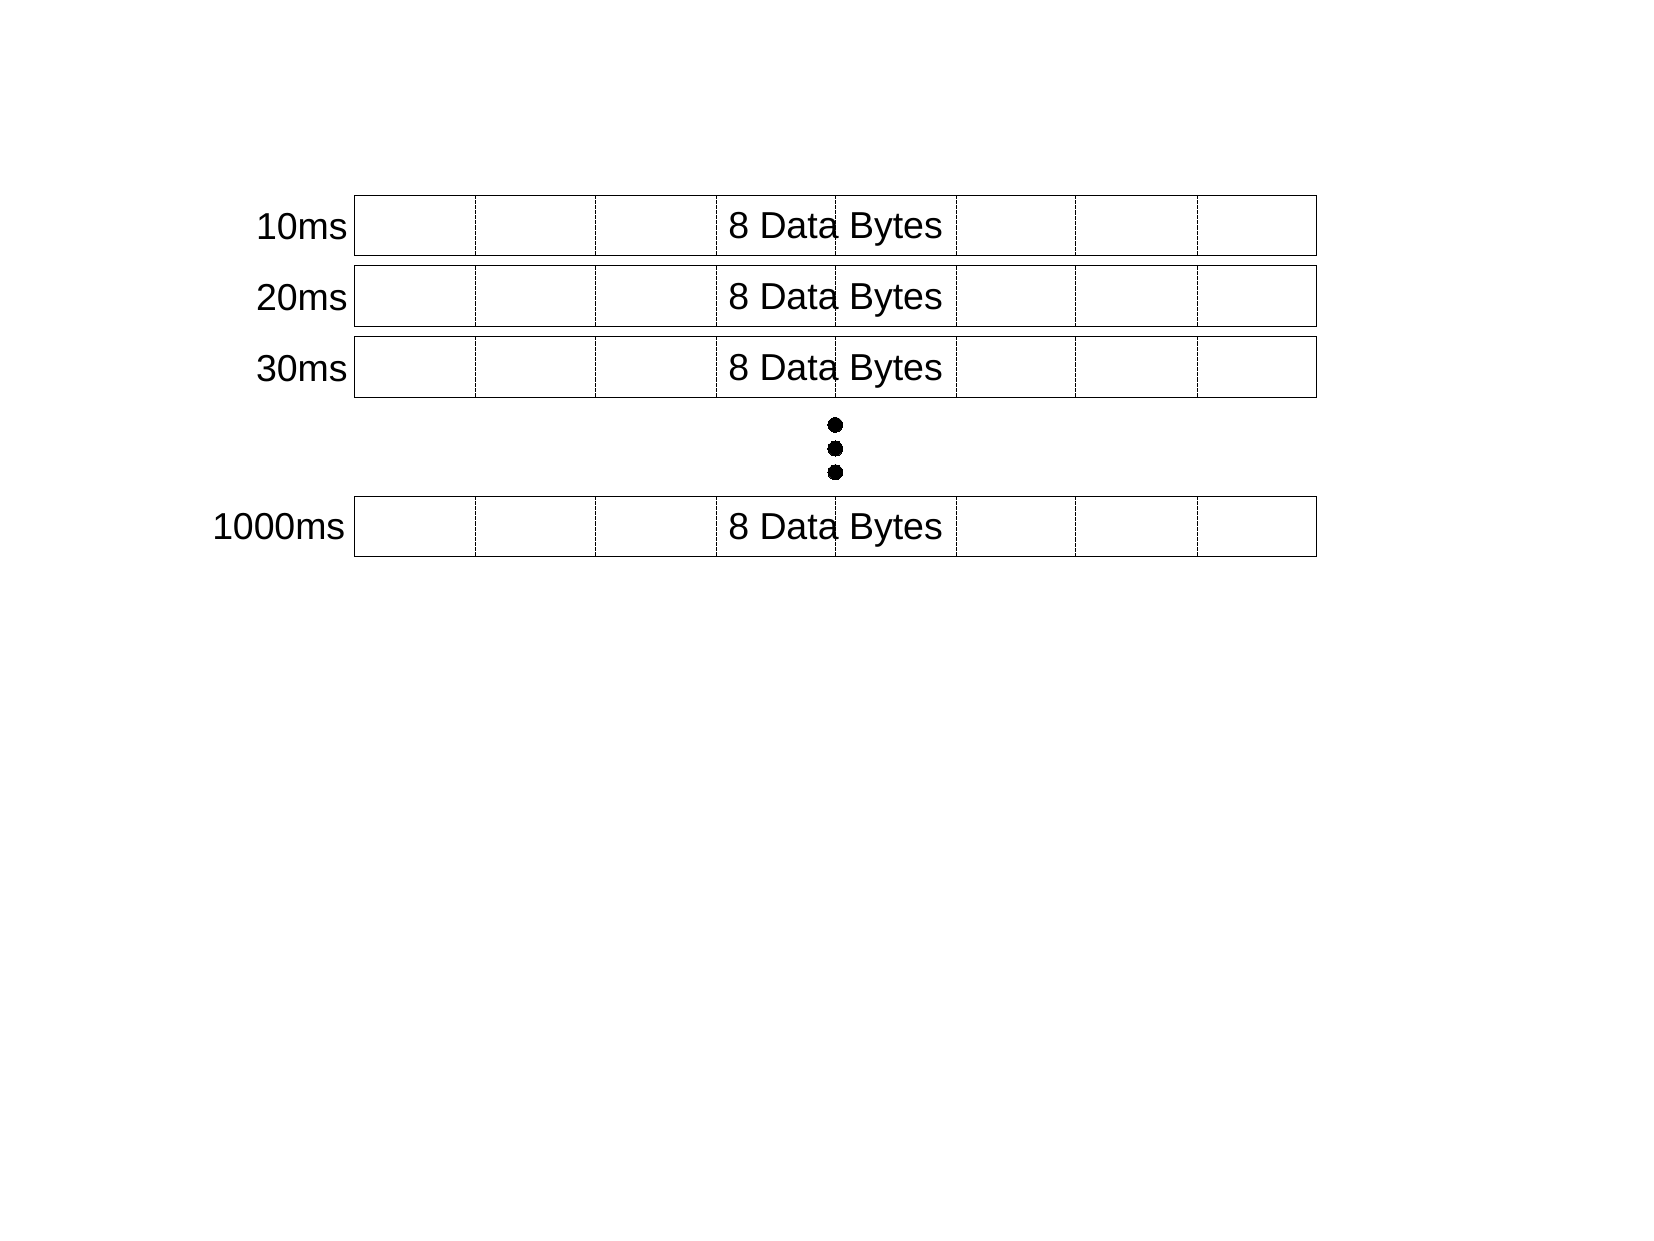

8 Data Bytes
10ms
8 Data Bytes
20ms
8 Data Bytes
30ms
8 Data Bytes
1000ms